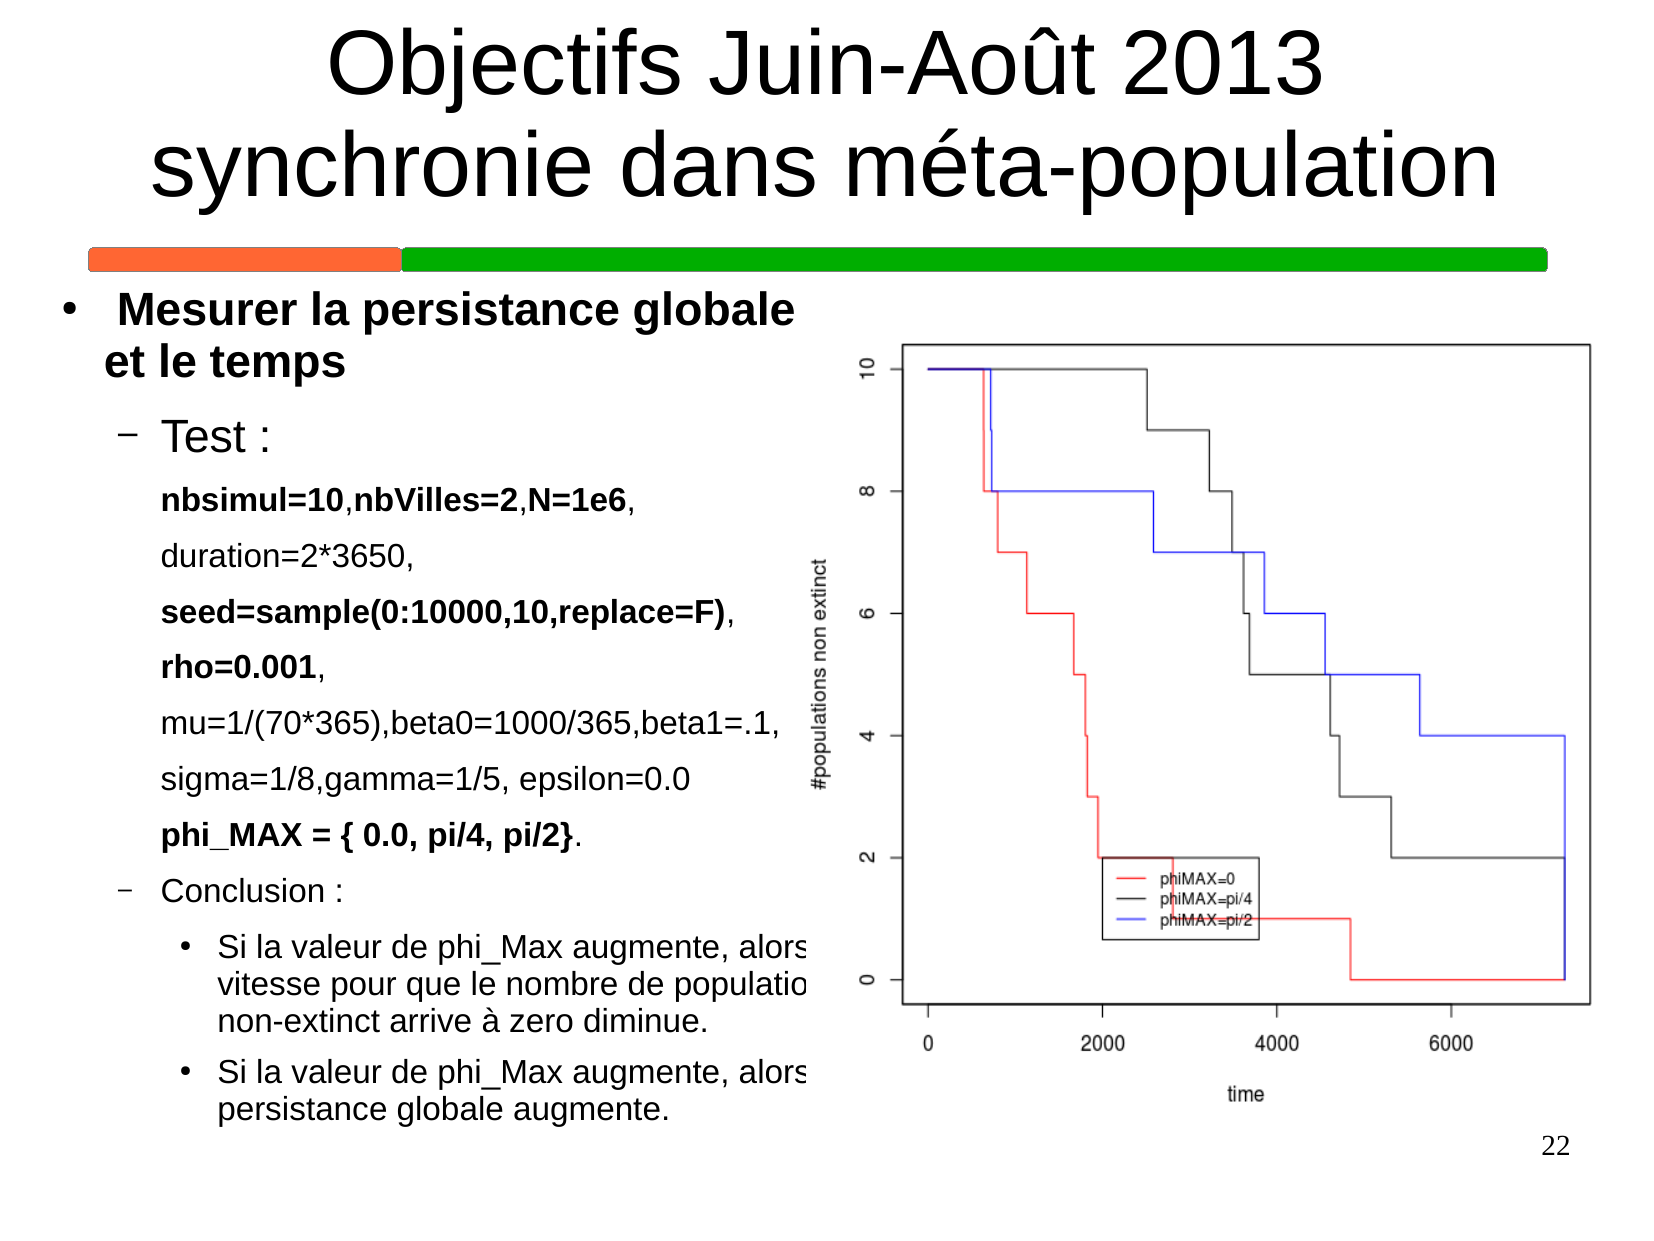

# Objectifs Juin-Août 2013 synchronie dans méta-population
 Mesurer la persistance globale et le temps
Test :
nbsimul=10,nbVilles=2,N=1e6,
duration=2*3650,
seed=sample(0:10000,10,replace=F),
rho=0.001,
mu=1/(70*365),beta0=1000/365,beta1=.1,
sigma=1/8,gamma=1/5, epsilon=0.0
phi_MAX = { 0.0, pi/4, pi/2}.
Conclusion :
Si la valeur de phi_Max augmente, alors la vitesse pour que le nombre de populations non-extinct arrive à zero diminue.
Si la valeur de phi_Max augmente, alors la persistance globale augmente.
22